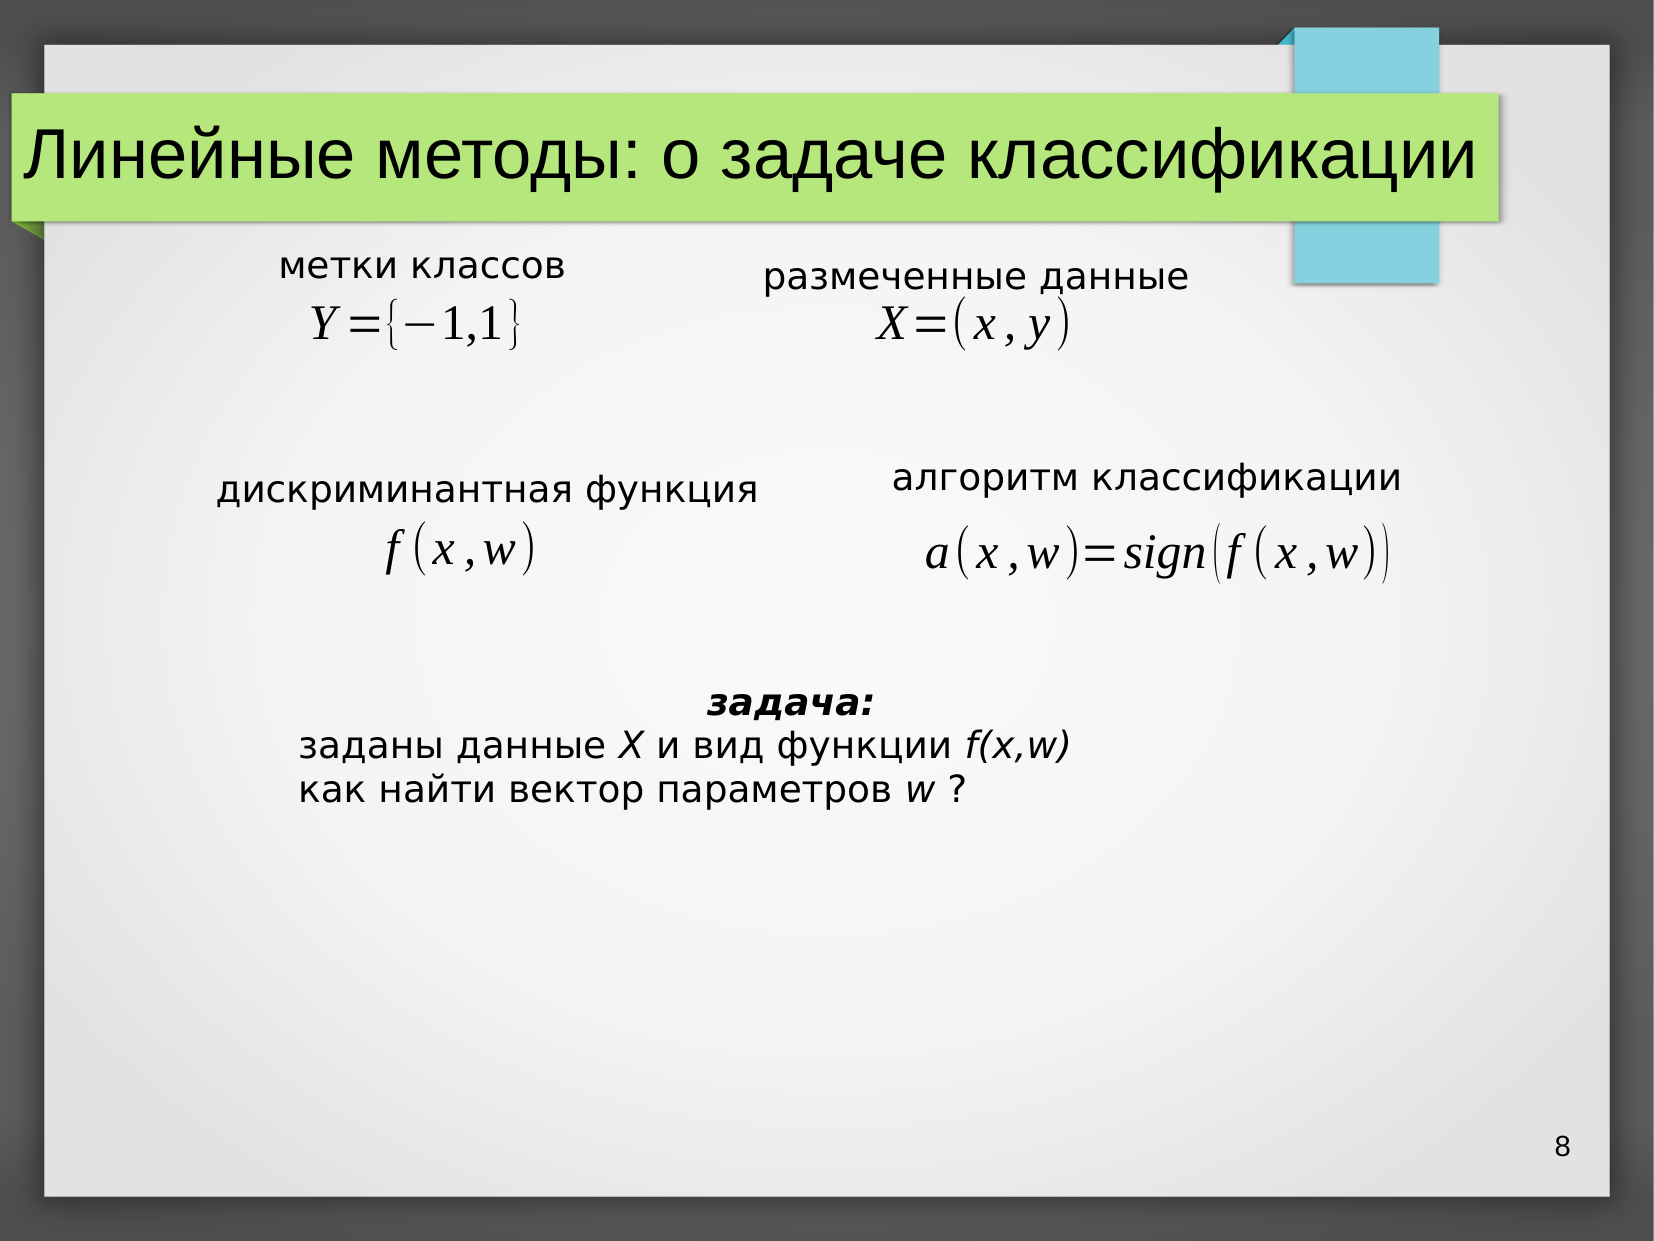

# Линейные методы: о задаче классификации
метки классов
размеченные данные
алгоритм классификации
дискриминантная функция
задача:
заданы данные X и вид функции f(x,w)
как найти вектор параметров w ?
8